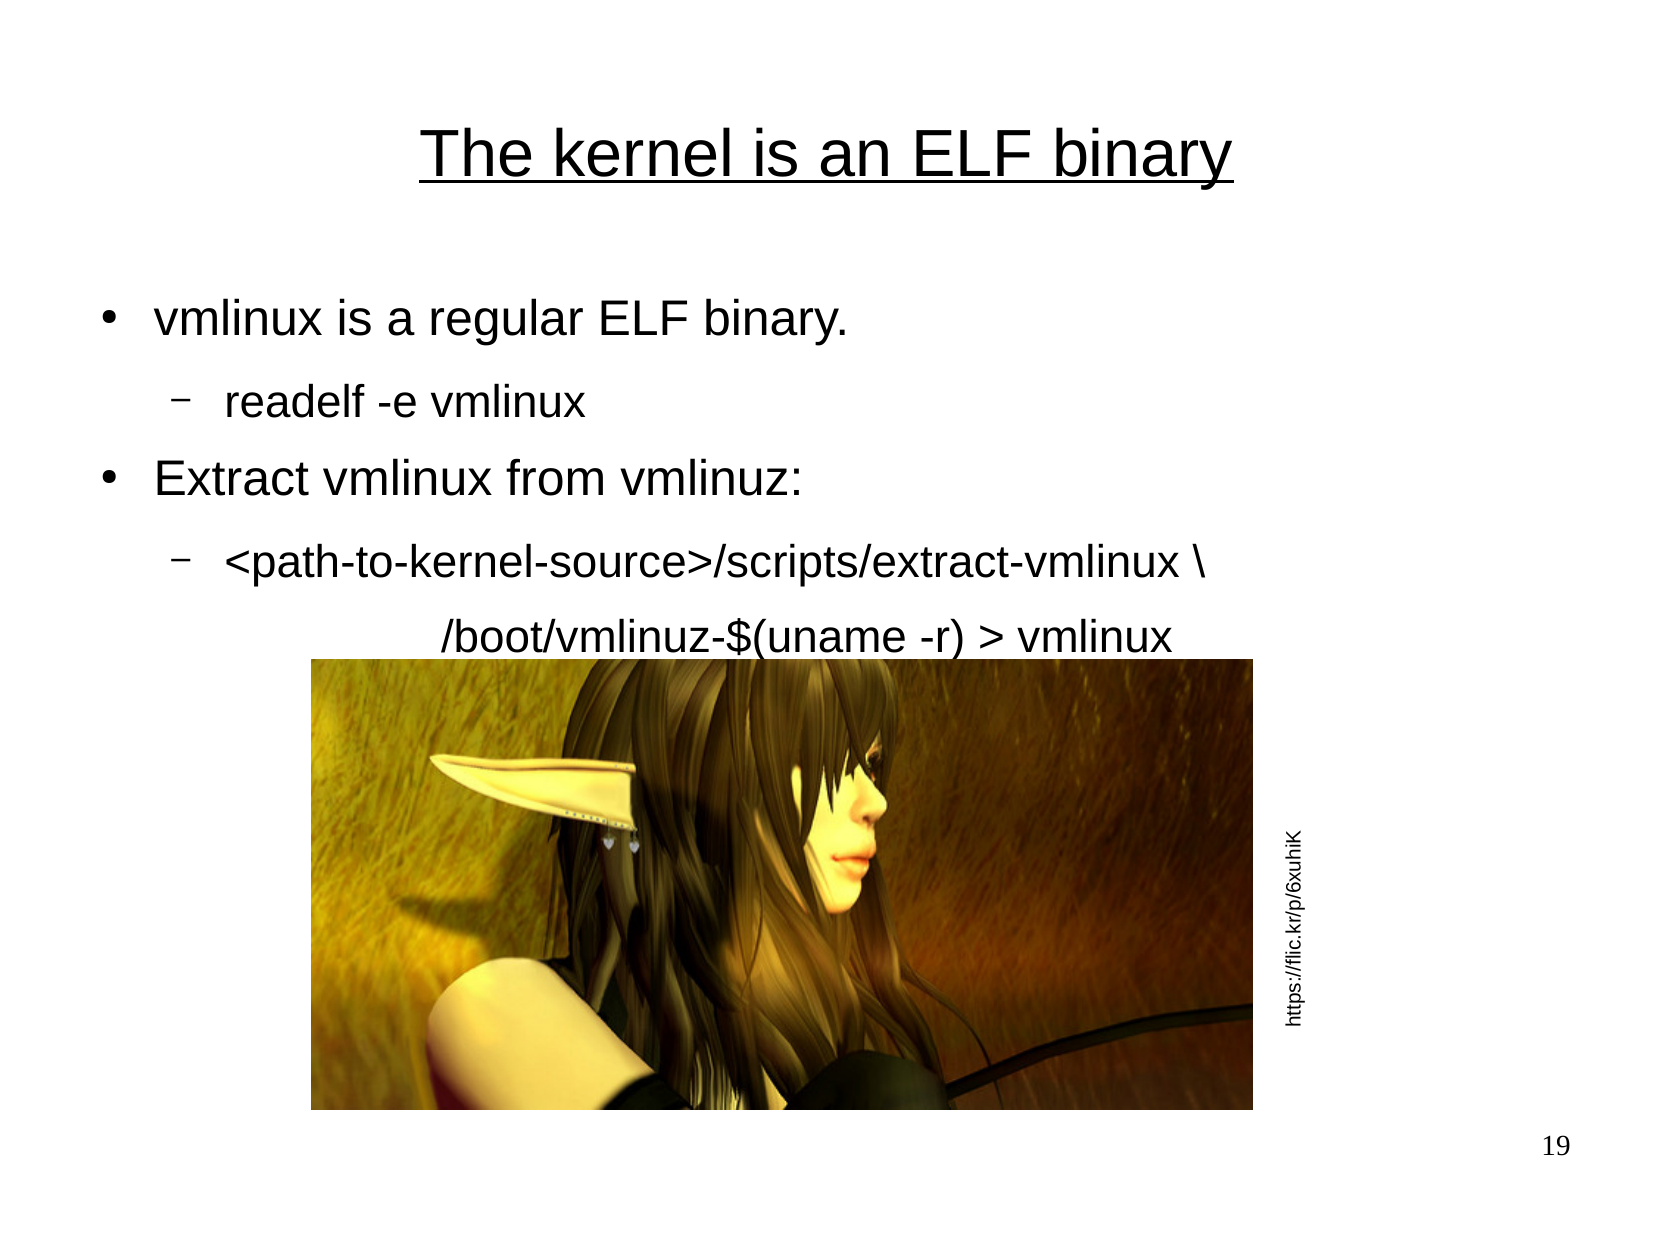

# The kernel is an ELF binary
vmlinux is a regular ELF binary.
readelf -e vmlinux
Extract vmlinux from vmlinuz:
<path-to-kernel-source>/scripts/extract-vmlinux \
 /boot/vmlinuz-$(uname -r) > vmlinux
https://flic.kr/p/6xuhiK
19